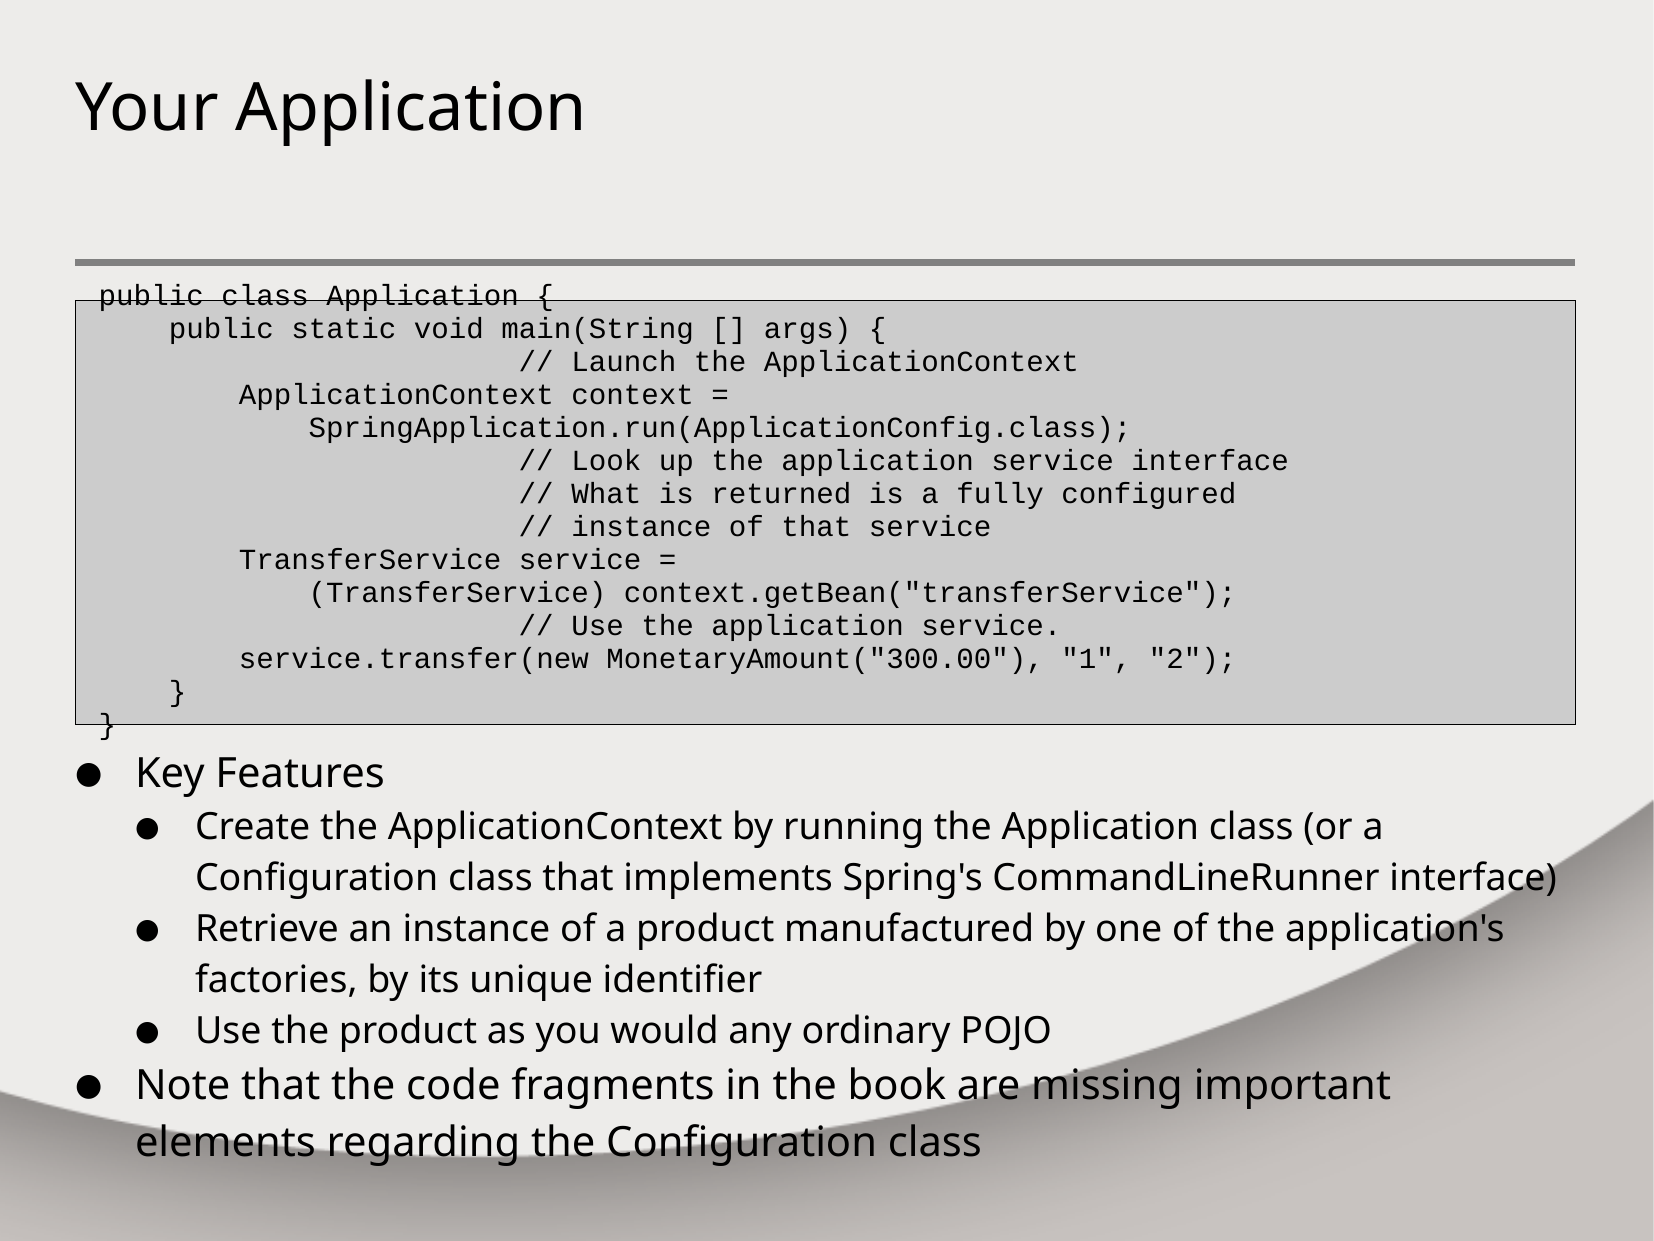

# Your Application
public class Application {
 public static void main(String [] args) {
 // Launch the ApplicationContext
 ApplicationContext context =
 SpringApplication.run(ApplicationConfig.class);
 // Look up the application service interface
 // What is returned is a fully configured
 // instance of that service
 TransferService service =
 (TransferService) context.getBean("transferService");
 // Use the application service.
 service.transfer(new MonetaryAmount("300.00"), "1", "2");
 }
}
Key Features
Create the ApplicationContext by running the Application class (or a Configuration class that implements Spring's CommandLineRunner interface)
Retrieve an instance of a product manufactured by one of the application's factories, by its unique identifier
Use the product as you would any ordinary POJO
Note that the code fragments in the book are missing important elements regarding the Configuration class